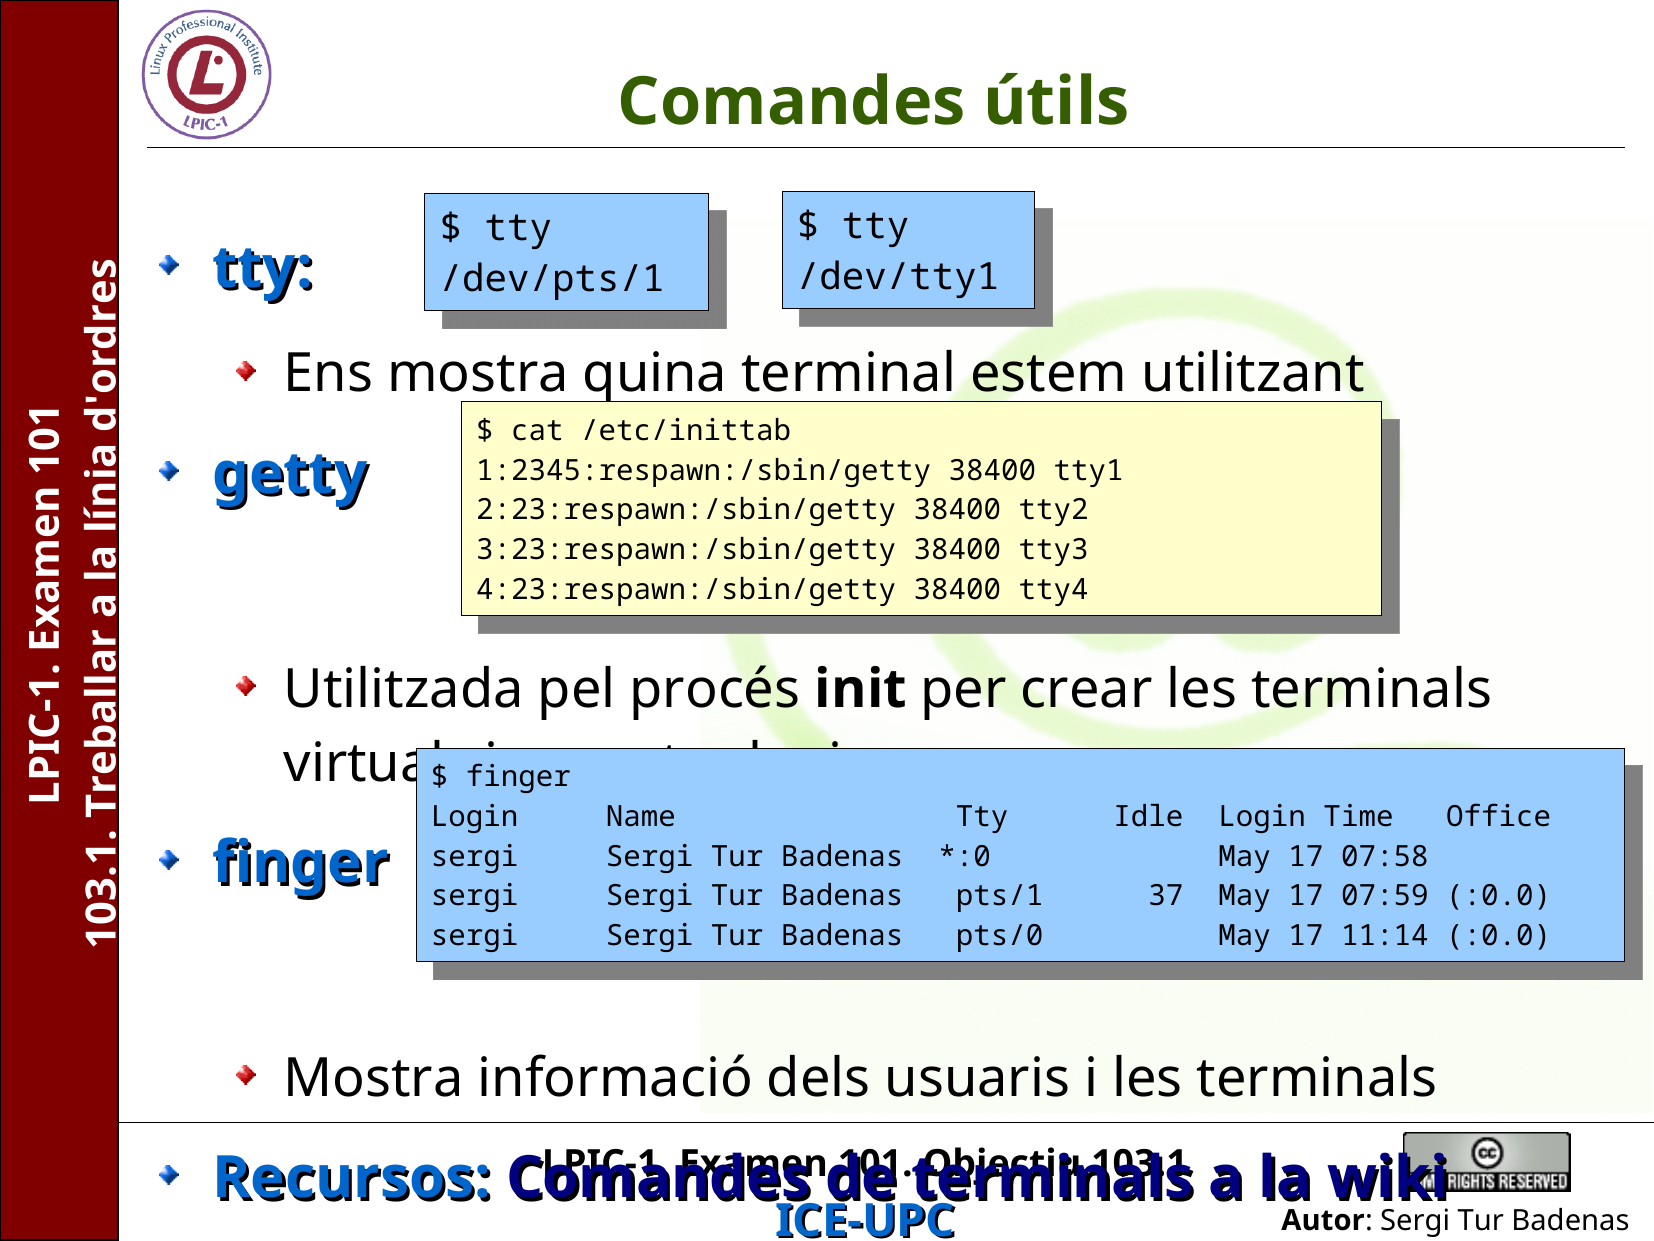

# Comandes útils
$ tty
/dev/tty1
$ tty
/dev/pts/1
tty:
Ens mostra quina terminal estem utilitzant
getty
Utilitzada pel procés init per crear les terminals virtuals i executar login.
finger
Mostra informació dels usuaris i les terminals
Recursos: Comandes de terminals a la wiki
$ cat /etc/inittab
1:2345:respawn:/sbin/getty 38400 tty1
2:23:respawn:/sbin/getty 38400 tty2
3:23:respawn:/sbin/getty 38400 tty3
4:23:respawn:/sbin/getty 38400 tty4
$ finger
Login Name Tty Idle Login Time Office
sergi Sergi Tur Badenas *:0 May 17 07:58
sergi Sergi Tur Badenas pts/1 37 May 17 07:59 (:0.0)
sergi Sergi Tur Badenas pts/0 May 17 11:14 (:0.0)